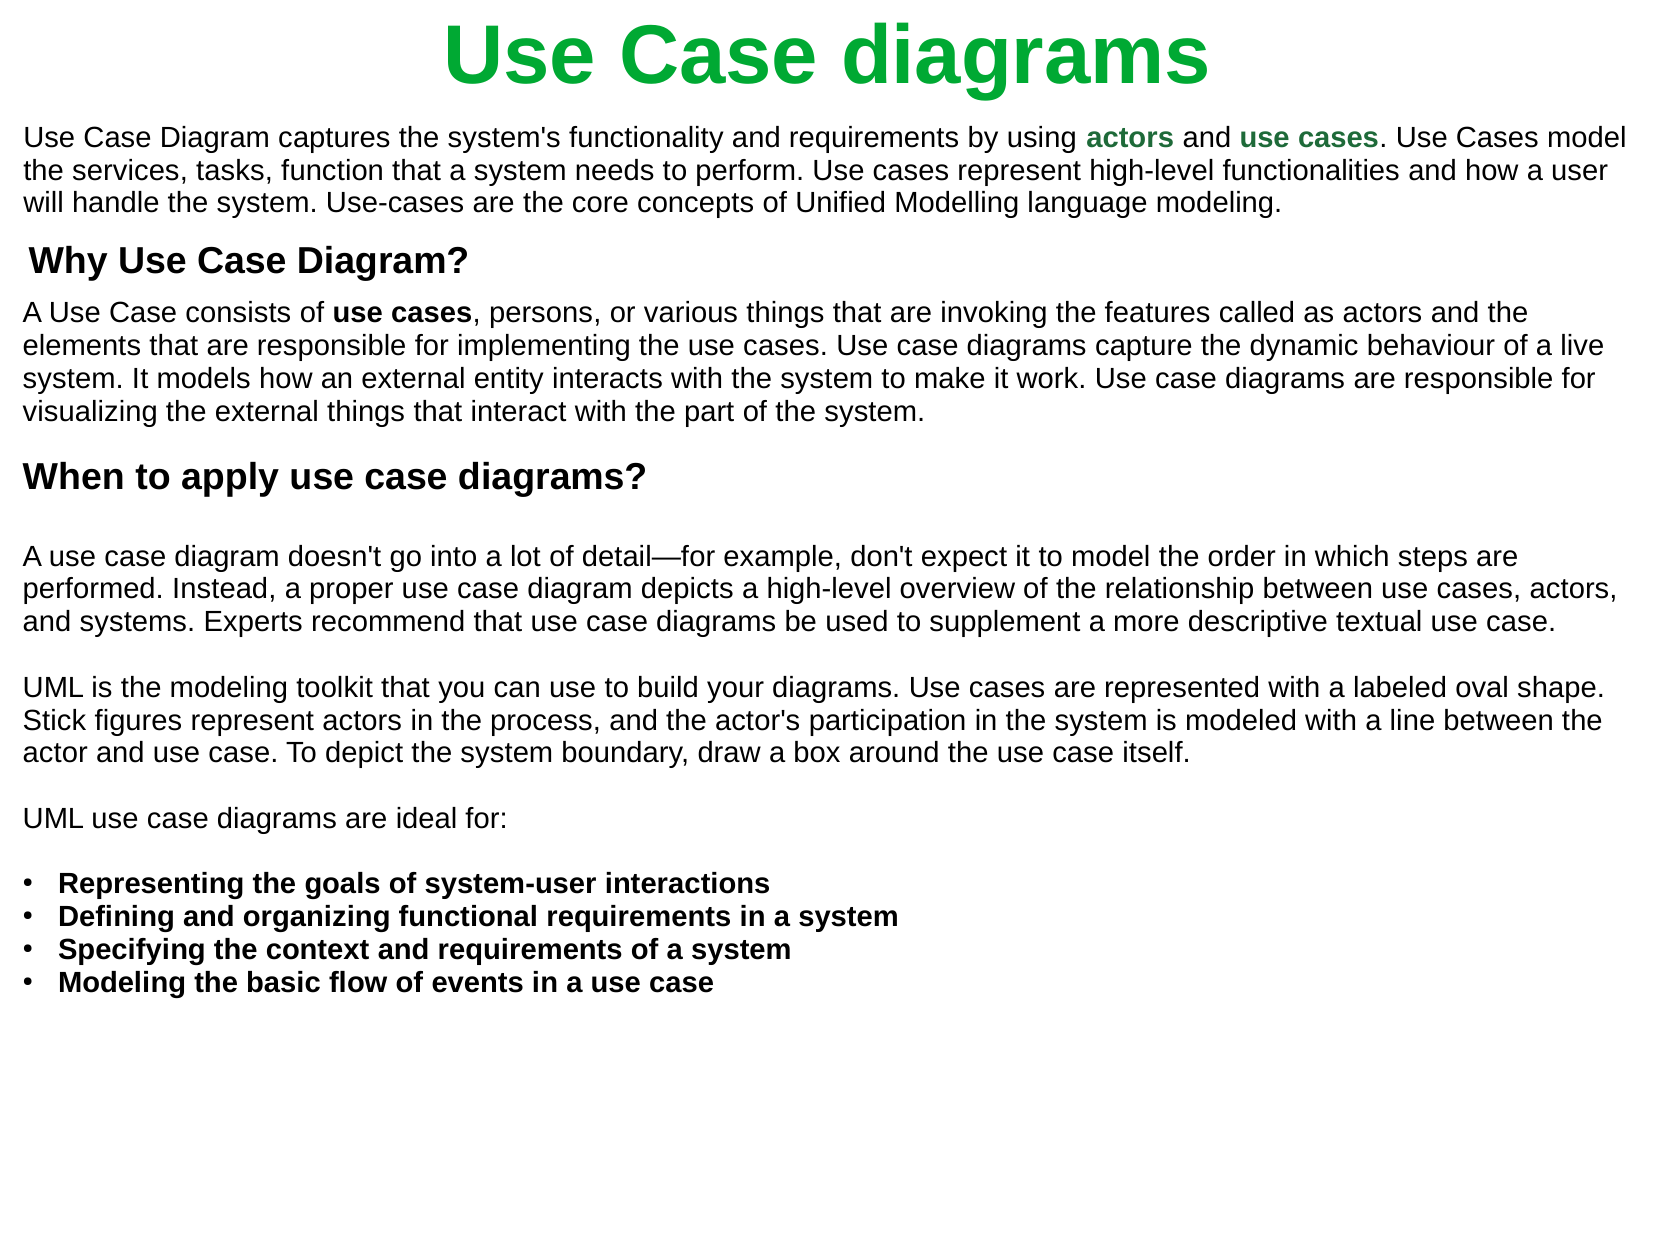

# Use Case diagrams
Use Case Diagram captures the system's functionality and requirements by using actors and use cases. Use Cases model the services, tasks, function that a system needs to perform. Use cases represent high-level functionalities and how a user will handle the system. Use-cases are the core concepts of Unified Modelling language modeling.
Why Use Case Diagram?
A Use Case consists of use cases, persons, or various things that are invoking the features called as actors and the elements that are responsible for implementing the use cases. Use case diagrams capture the dynamic behaviour of a live system. It models how an external entity interacts with the system to make it work. Use case diagrams are responsible for visualizing the external things that interact with the part of the system.
When to apply use case diagrams?
A use case diagram doesn't go into a lot of detail—for example, don't expect it to model the order in which steps are performed. Instead, a proper use case diagram depicts a high-level overview of the relationship between use cases, actors, and systems. Experts recommend that use case diagrams be used to supplement a more descriptive textual use case.
UML is the modeling toolkit that you can use to build your diagrams. Use cases are represented with a labeled oval shape. Stick figures represent actors in the process, and the actor's participation in the system is modeled with a line between the actor and use case. To depict the system boundary, draw a box around the use case itself.
UML use case diagrams are ideal for:
Representing the goals of system-user interactions
Defining and organizing functional requirements in a system
Specifying the context and requirements of a system
Modeling the basic flow of events in a use case